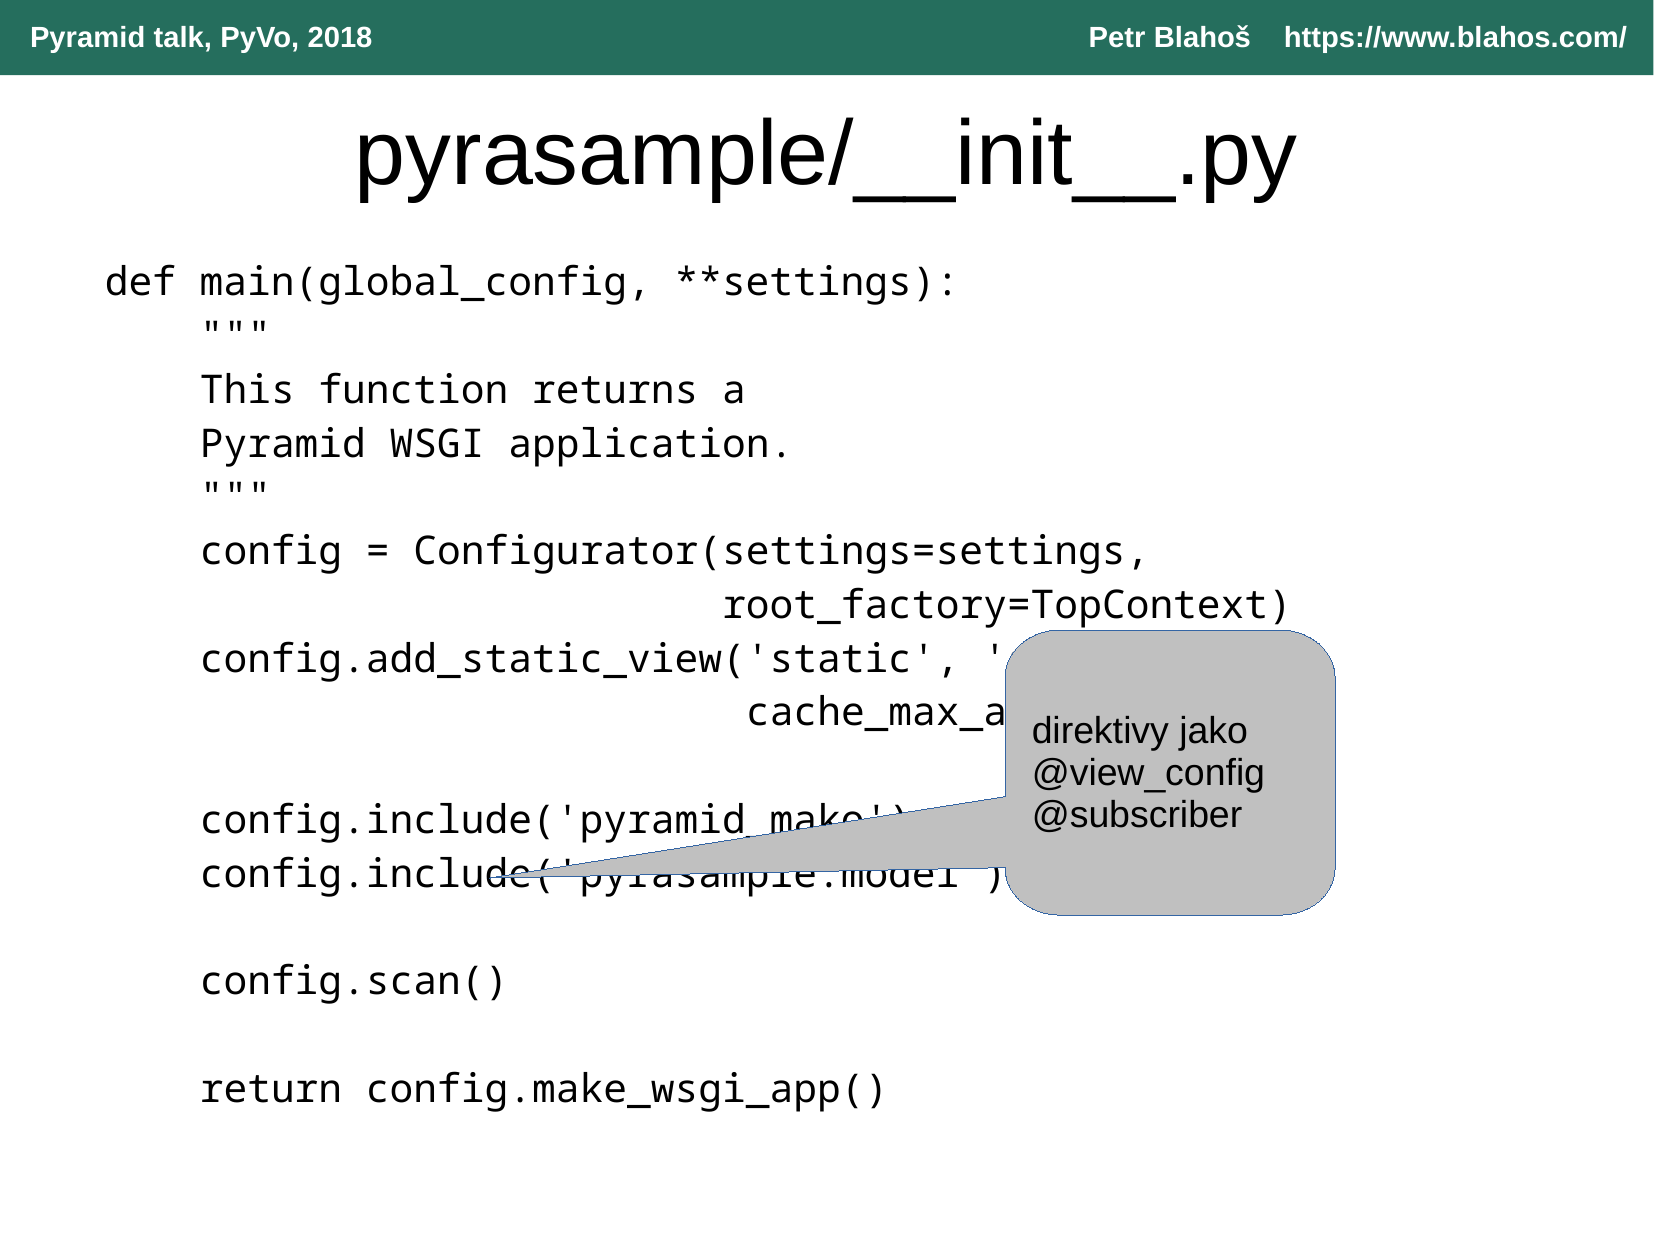

# pyrasample/__init__.py
def main(global_config, **settings):
 """
 This function returns a
 Pyramid WSGI application.
 """
 config = Configurator(settings=settings,
 root_factory=TopContext)
 config.add_static_view('static', 'static',
 cache_max_age=3600)
 config.include('pyramid_mako')
 config.include('pyrasample.model')
 config.scan()
 return config.make_wsgi_app()
direktivy jako
@view_config
@subscriber